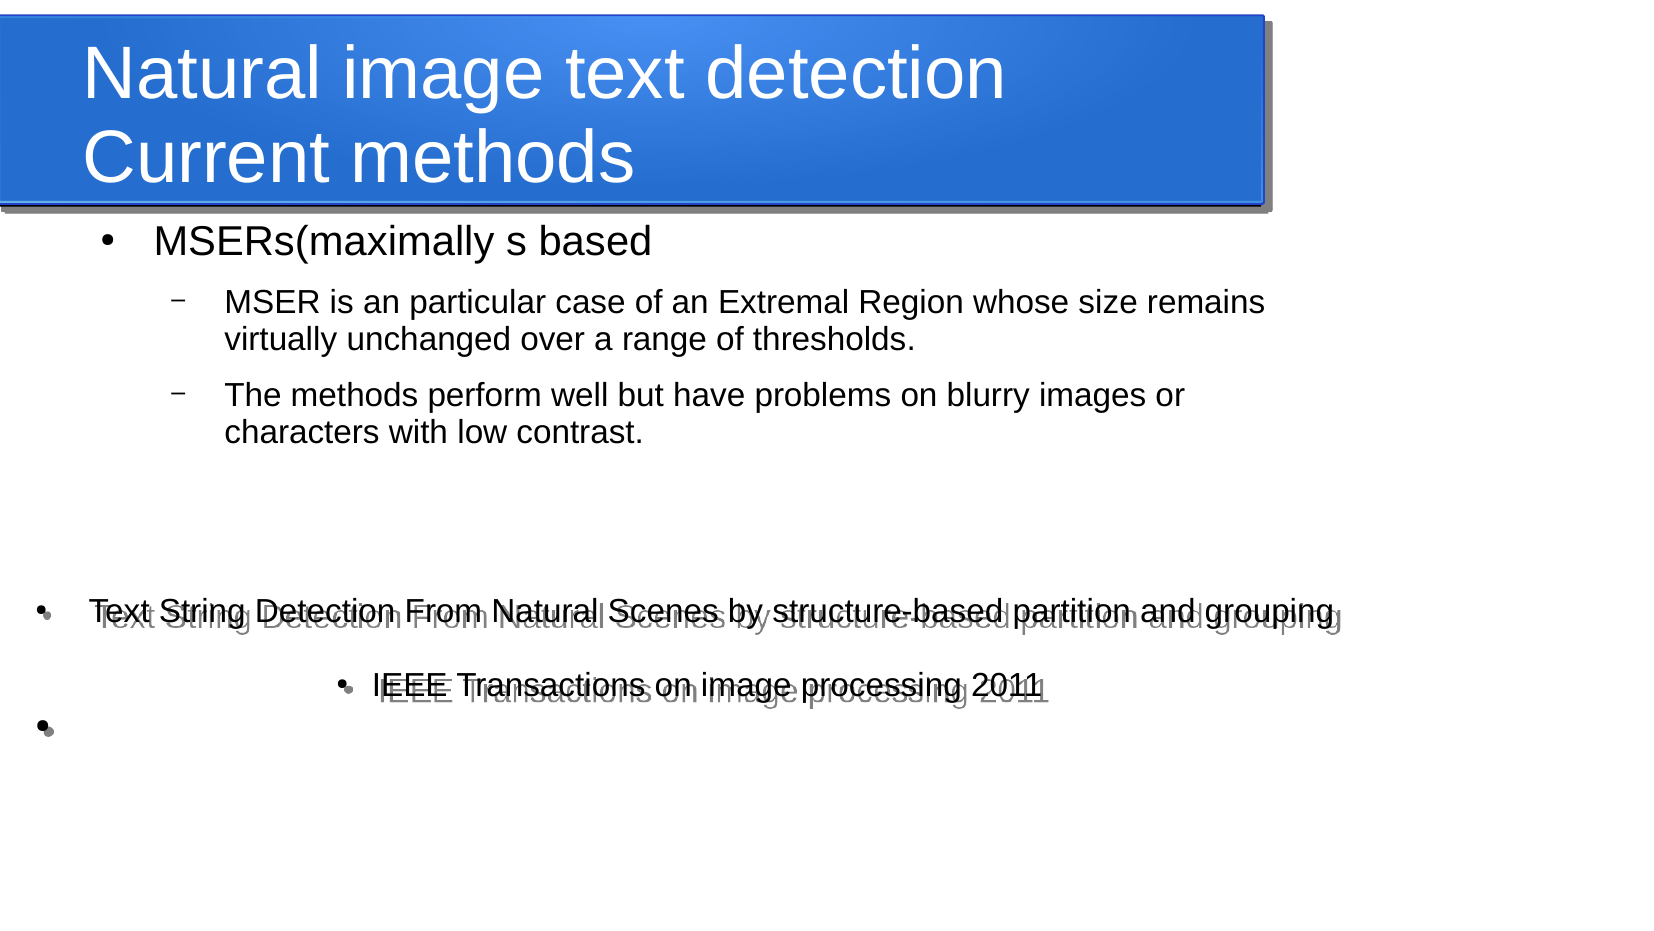

# Natural image text detection Current methods
MSERs(maximally s based
MSER is an particular case of an Extremal Region whose size remains virtually unchanged over a range of thresholds.
The methods perform well but have problems on blurry images or characters with low contrast.
Text String Detection From Natural Scenes by structure-based partition and grouping
IEEE Transactions on image processing 2011